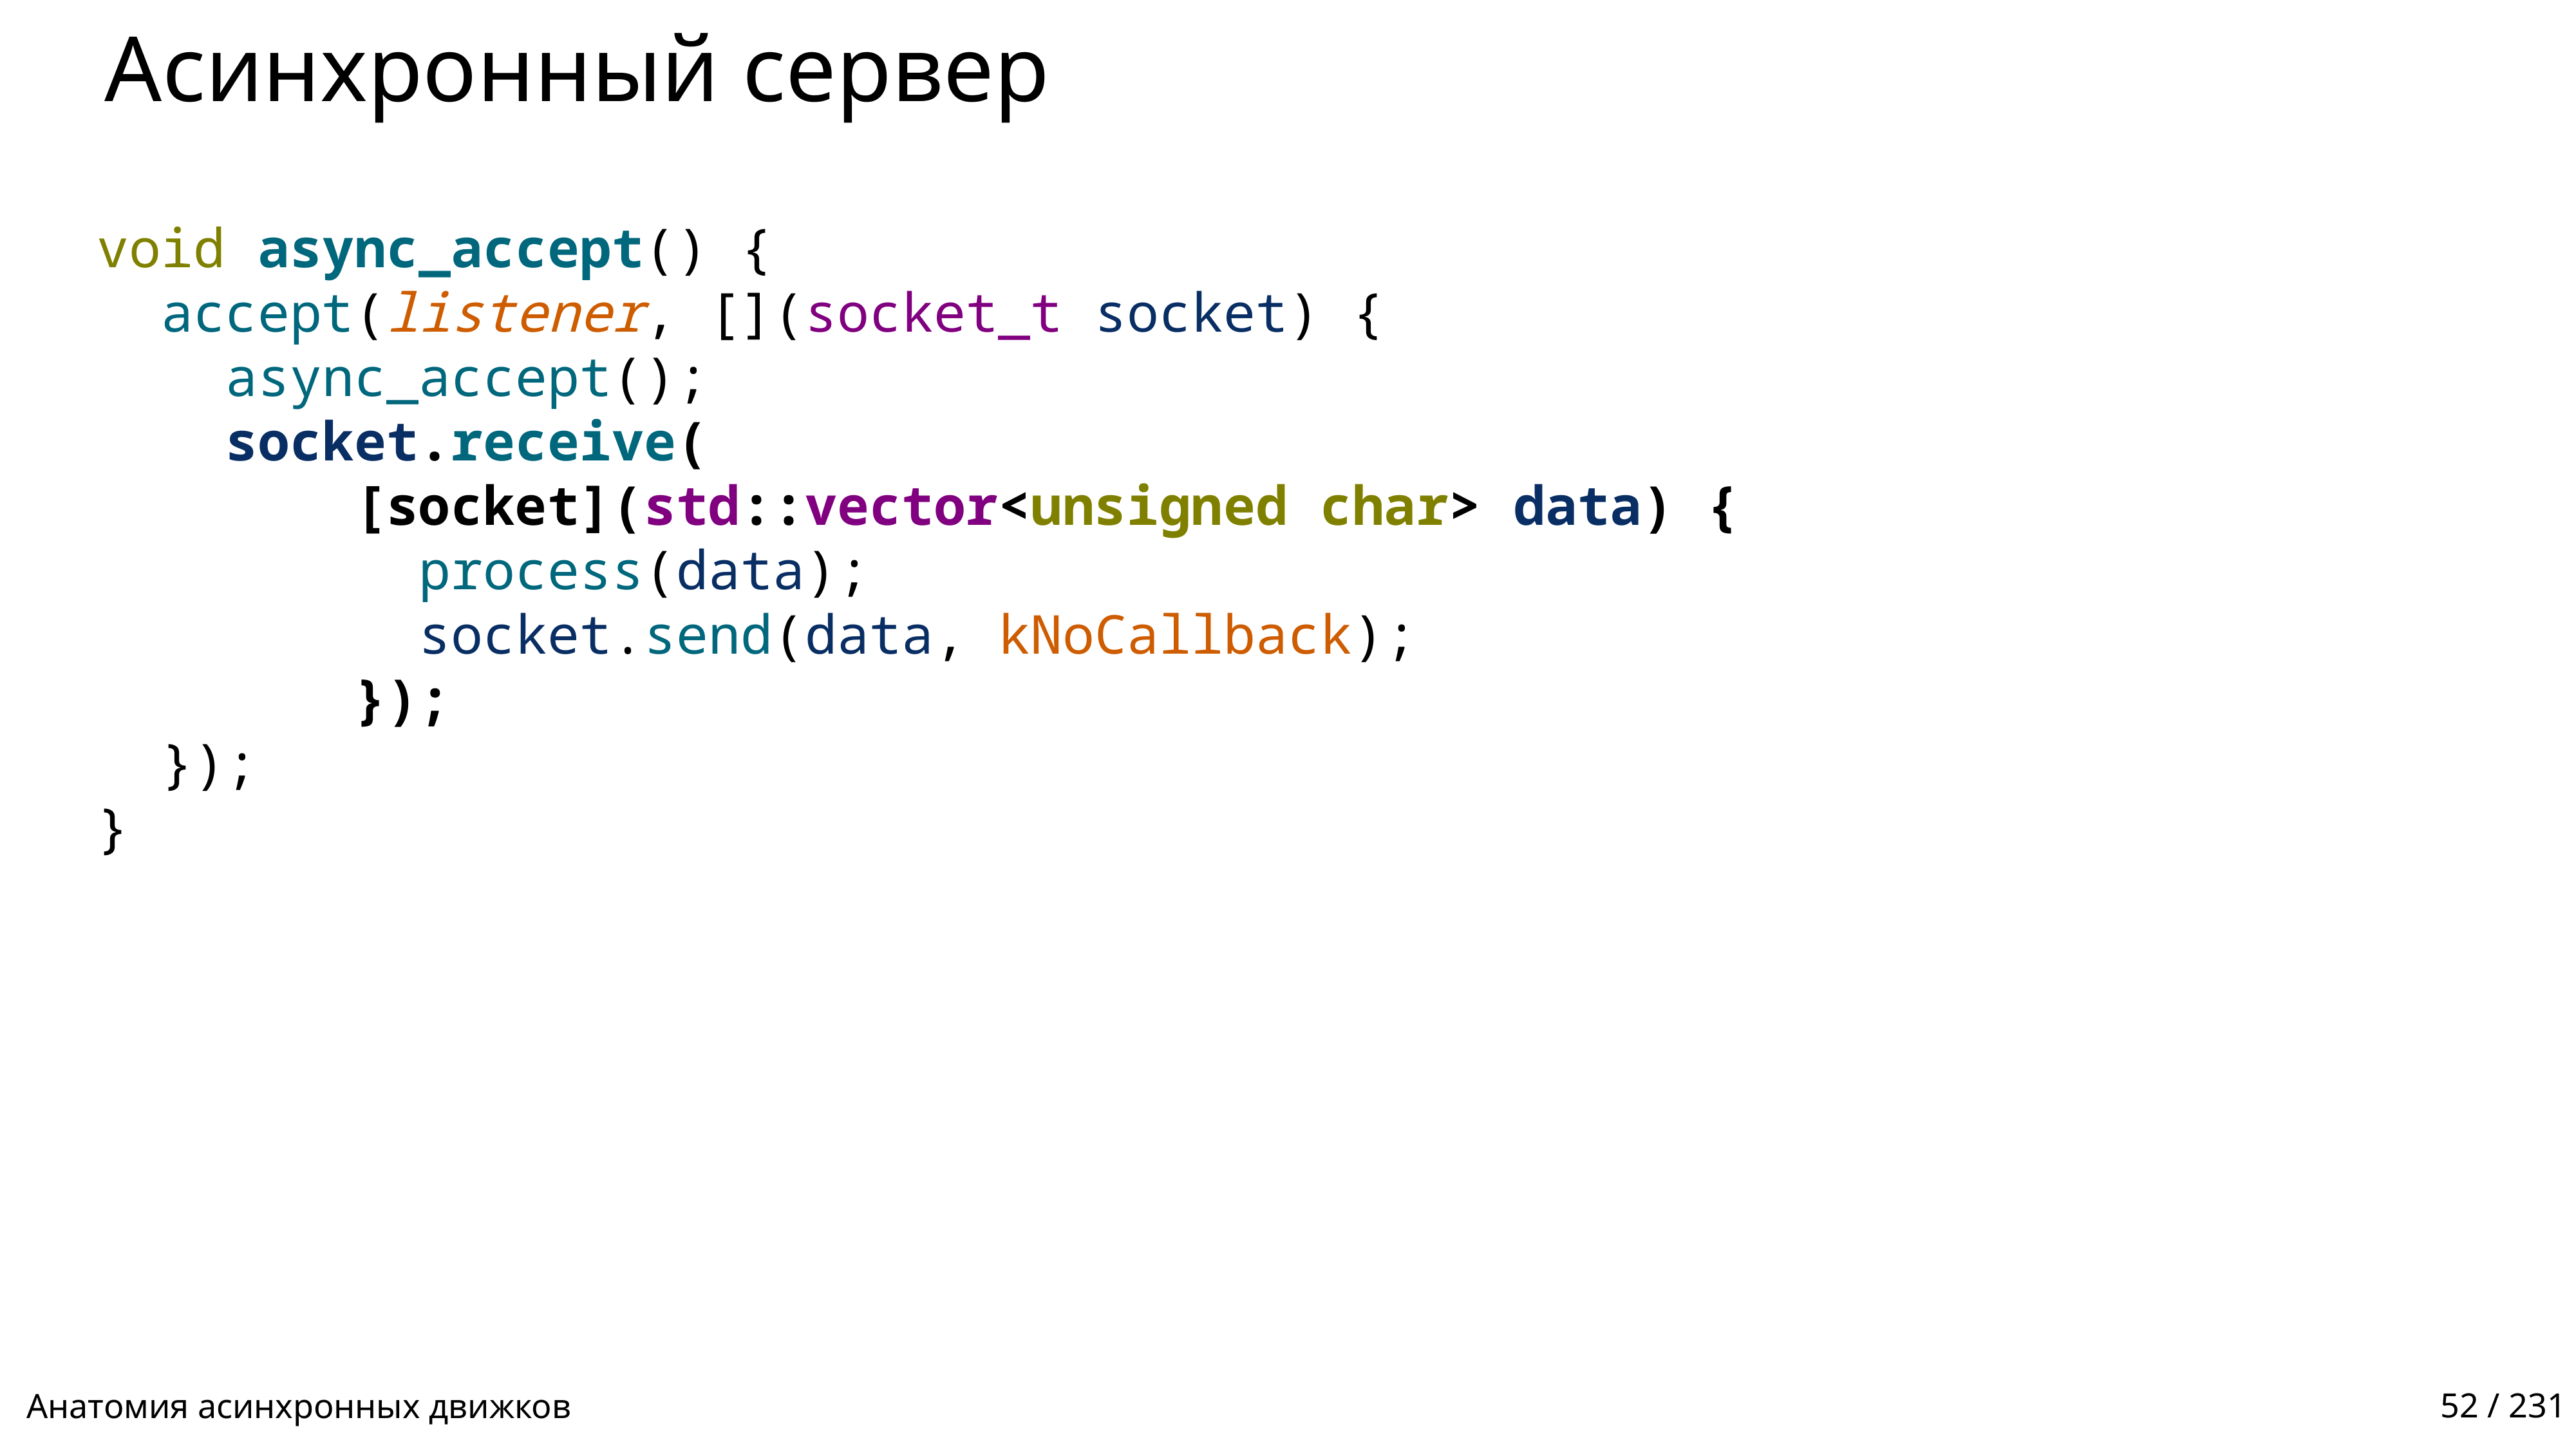

# Асинхронный сервер
void async_accept() {
 accept(listener, [](socket_t socket) {
 async_accept();
 socket.receive(
 [socket](std::vector<unsigned char> data) {
 process(data);
 socket.send(data, kNoCallback);
 });
 });
}
Анатомия асинхронных движков